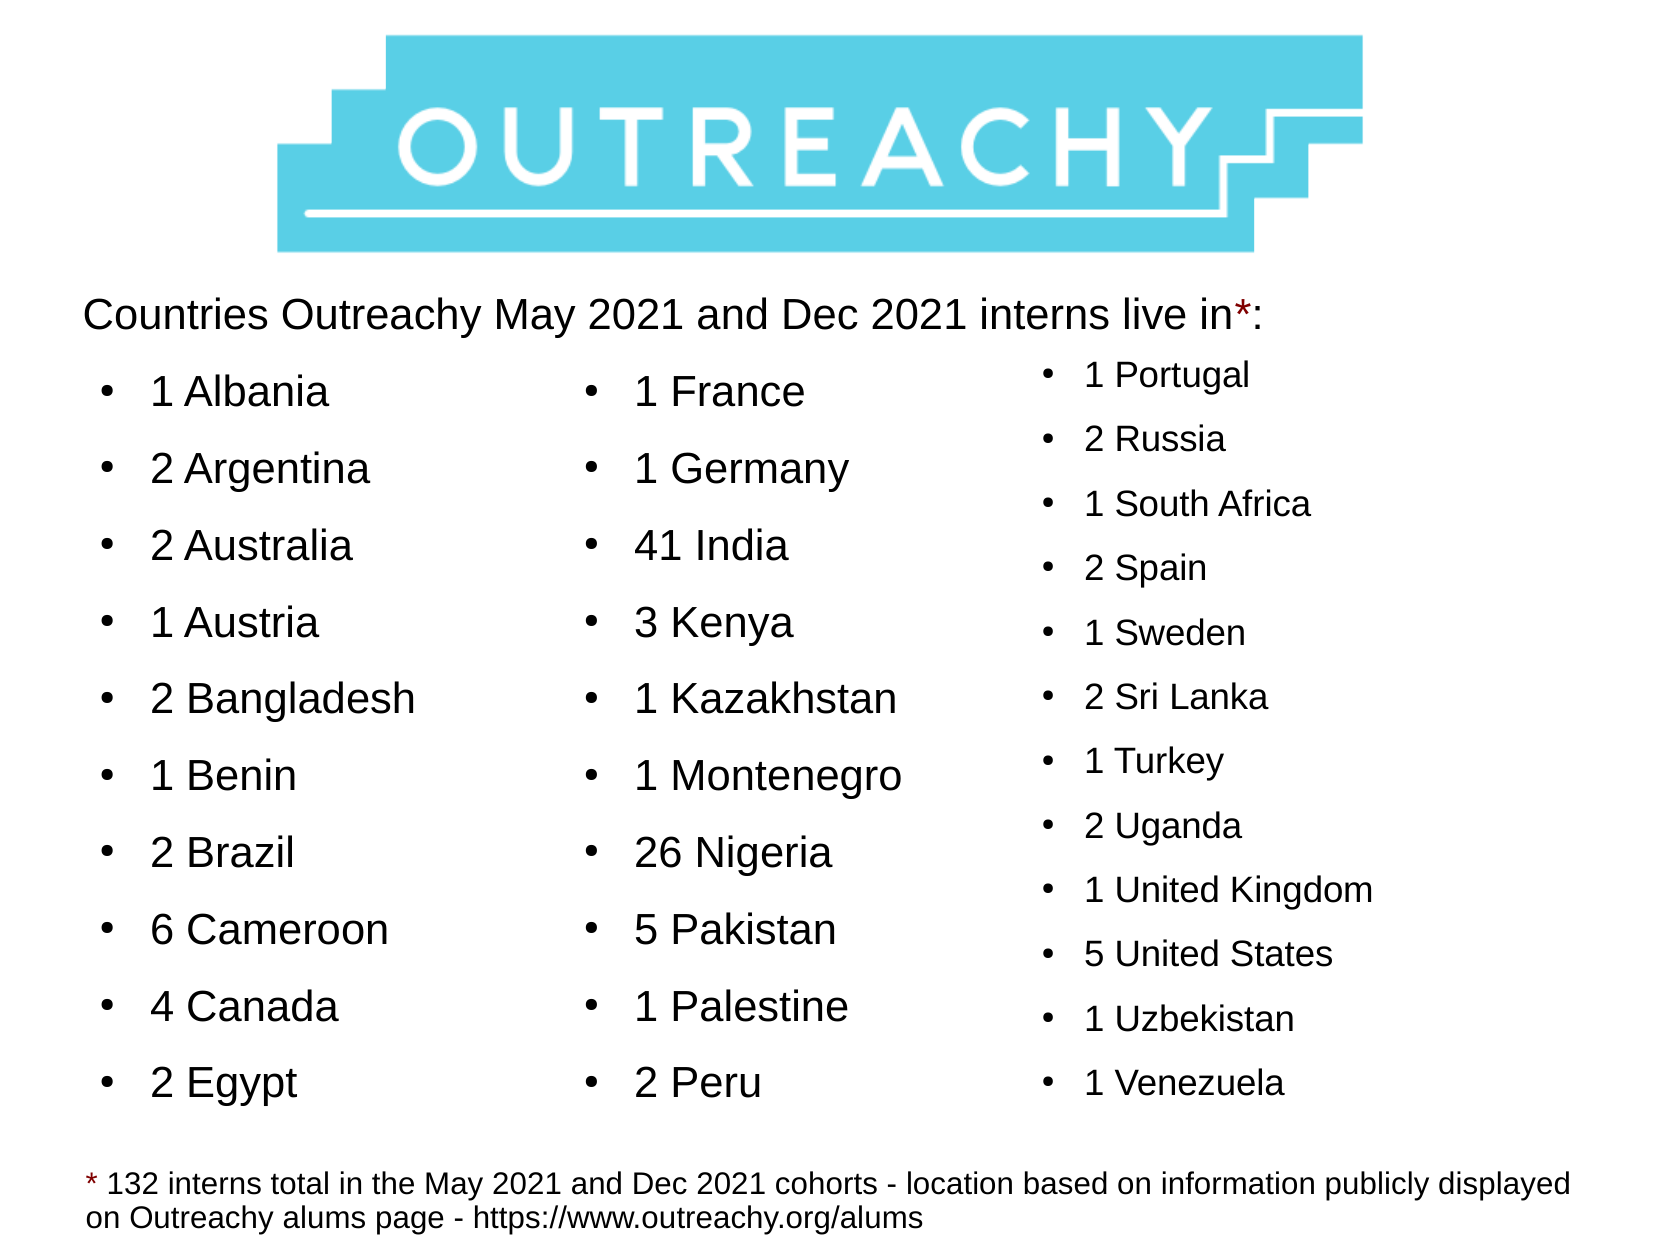

# Countries Outreachy May 2021 and Dec 2021 interns live in*:
1 Albania
2 Argentina
2 Australia
1 Austria
2 Bangladesh
1 Benin
2 Brazil
6 Cameroon
4 Canada
2 Egypt
1 France
1 Germany
41 India
3 Kenya
1 Kazakhstan
1 Montenegro
26 Nigeria
5 Pakistan
1 Palestine
2 Peru
1 Portugal
2 Russia
1 South Africa
2 Spain
1 Sweden
2 Sri Lanka
1 Turkey
2 Uganda
1 United Kingdom
5 United States
1 Uzbekistan
1 Venezuela
* 132 interns total in the May 2021 and Dec 2021 cohorts - location based on information publicly displayed on Outreachy alums page - https://www.outreachy.org/alums